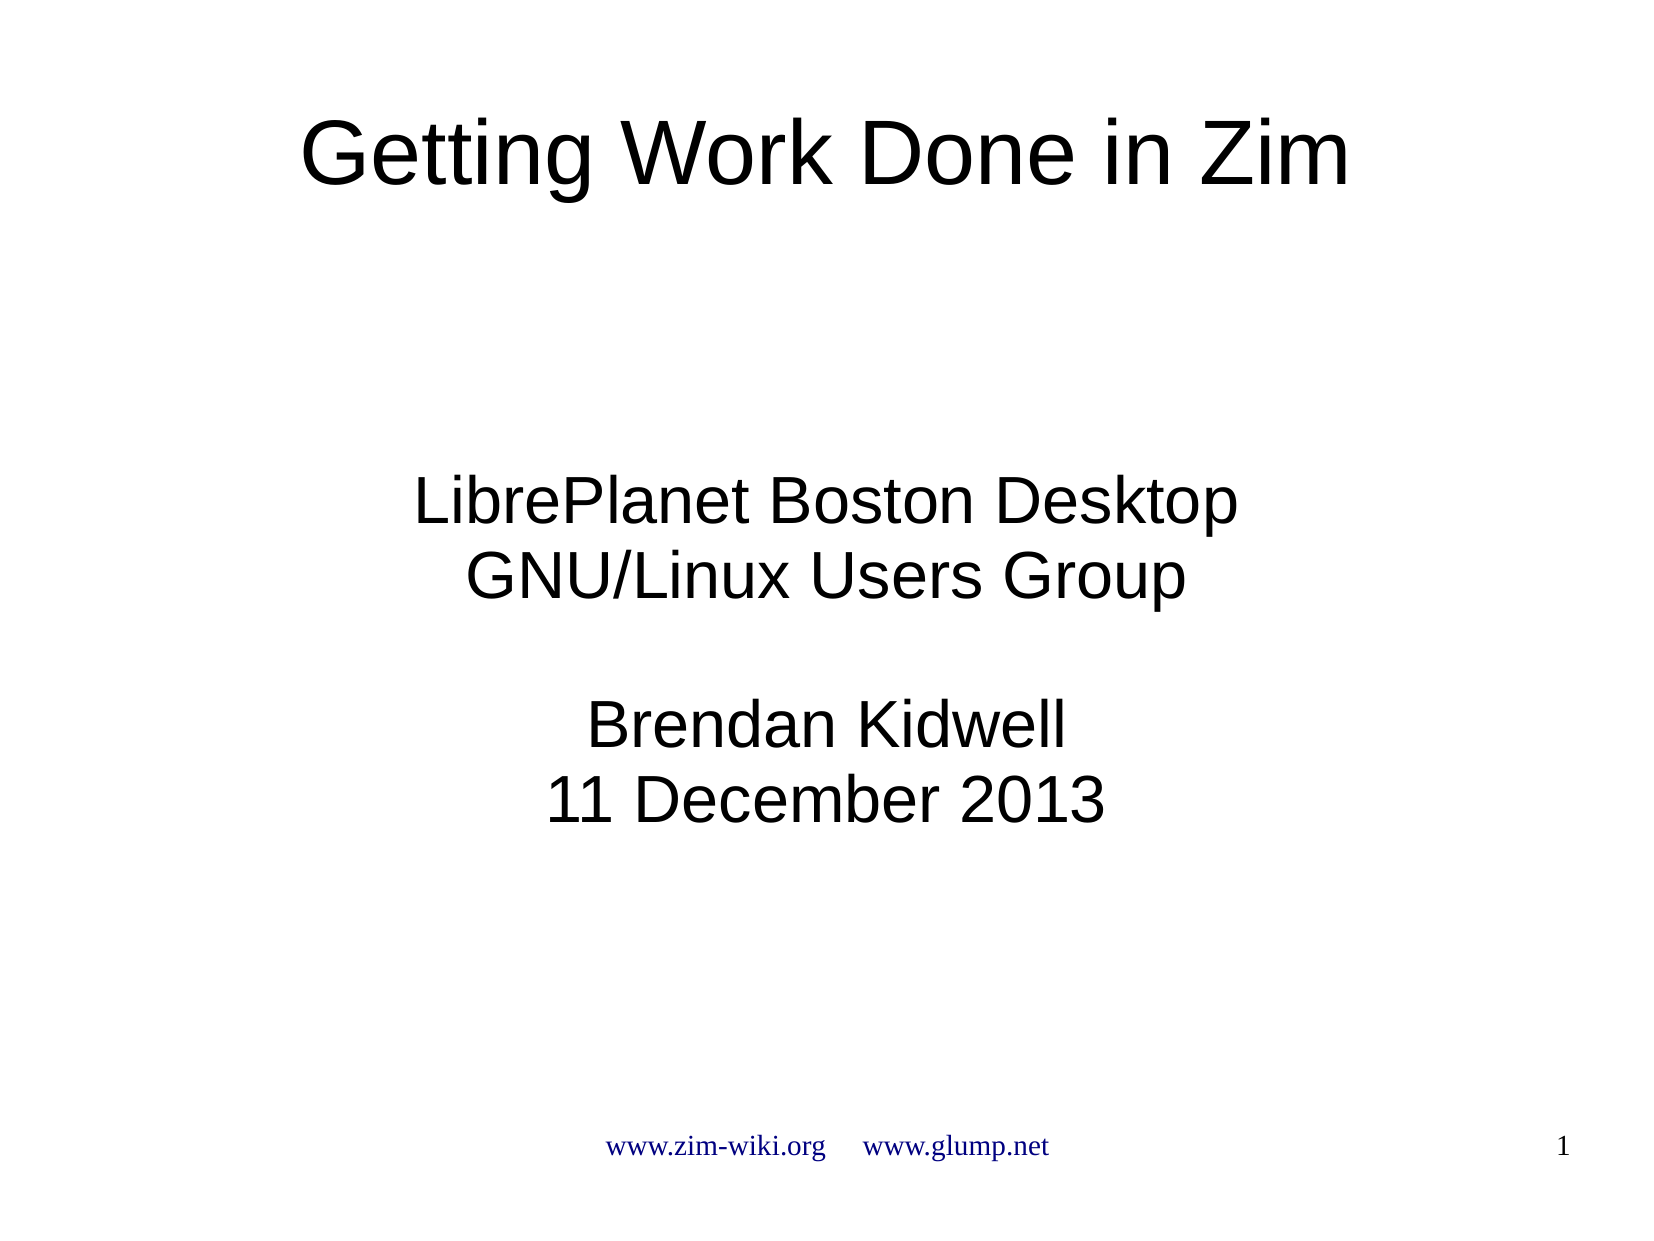

# Getting Work Done in Zim
LibrePlanet Boston Desktop
GNU/Linux Users Group
Brendan Kidwell
11 December 2013
1